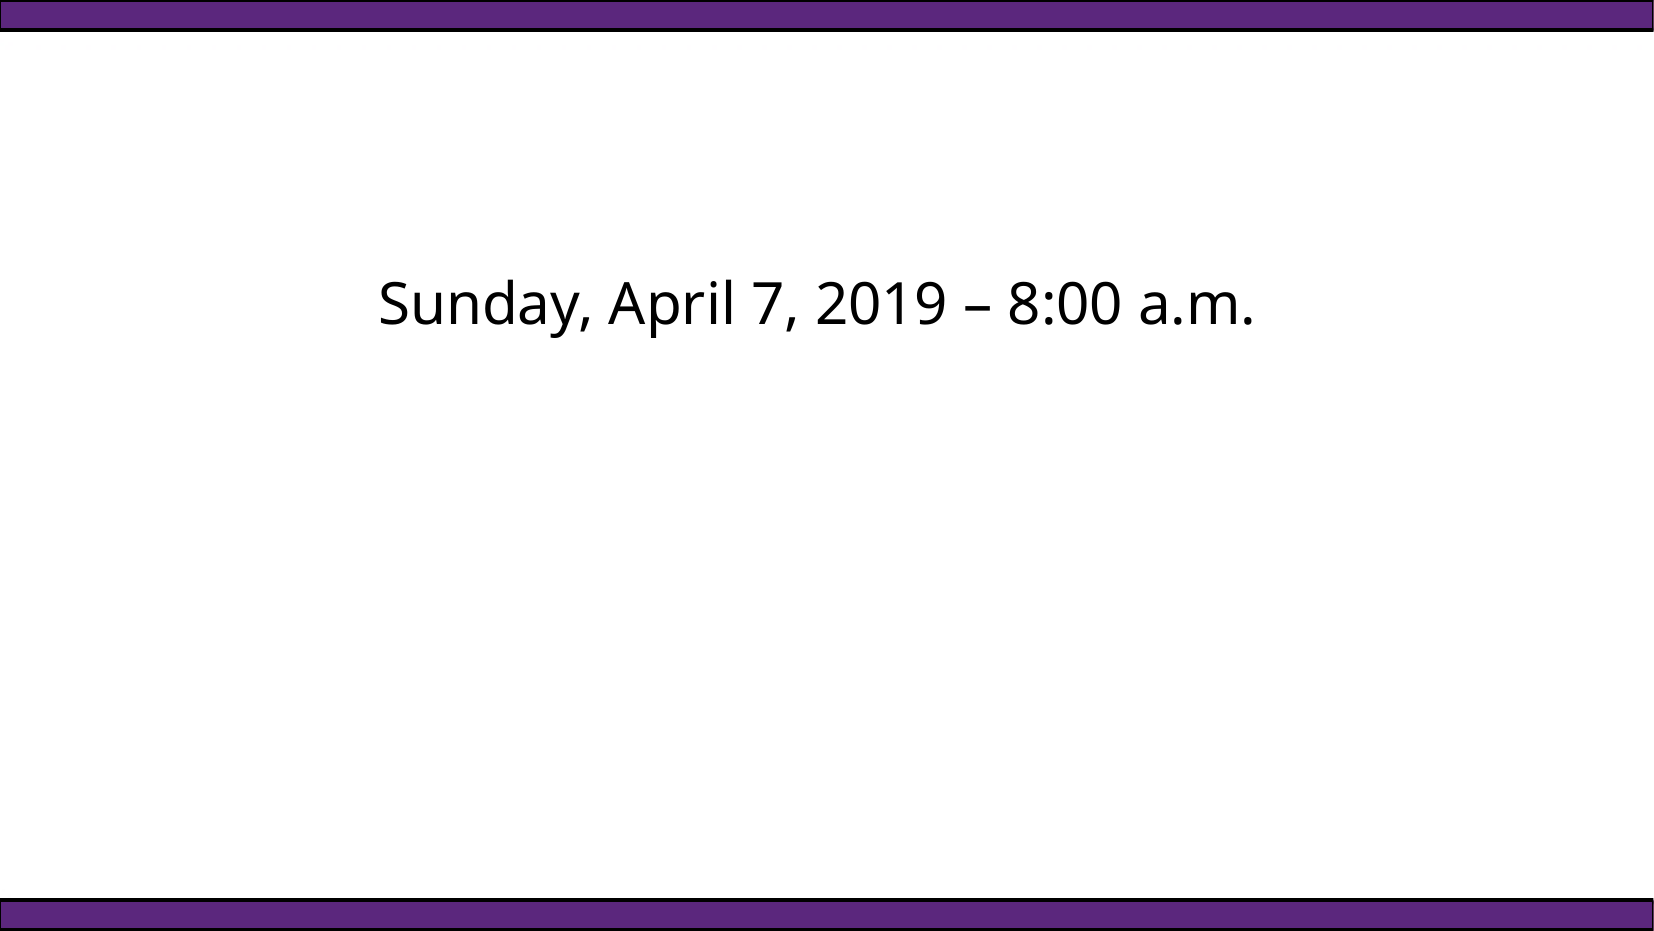

Sunday, April 7, 2019 – 8:00 a.m.